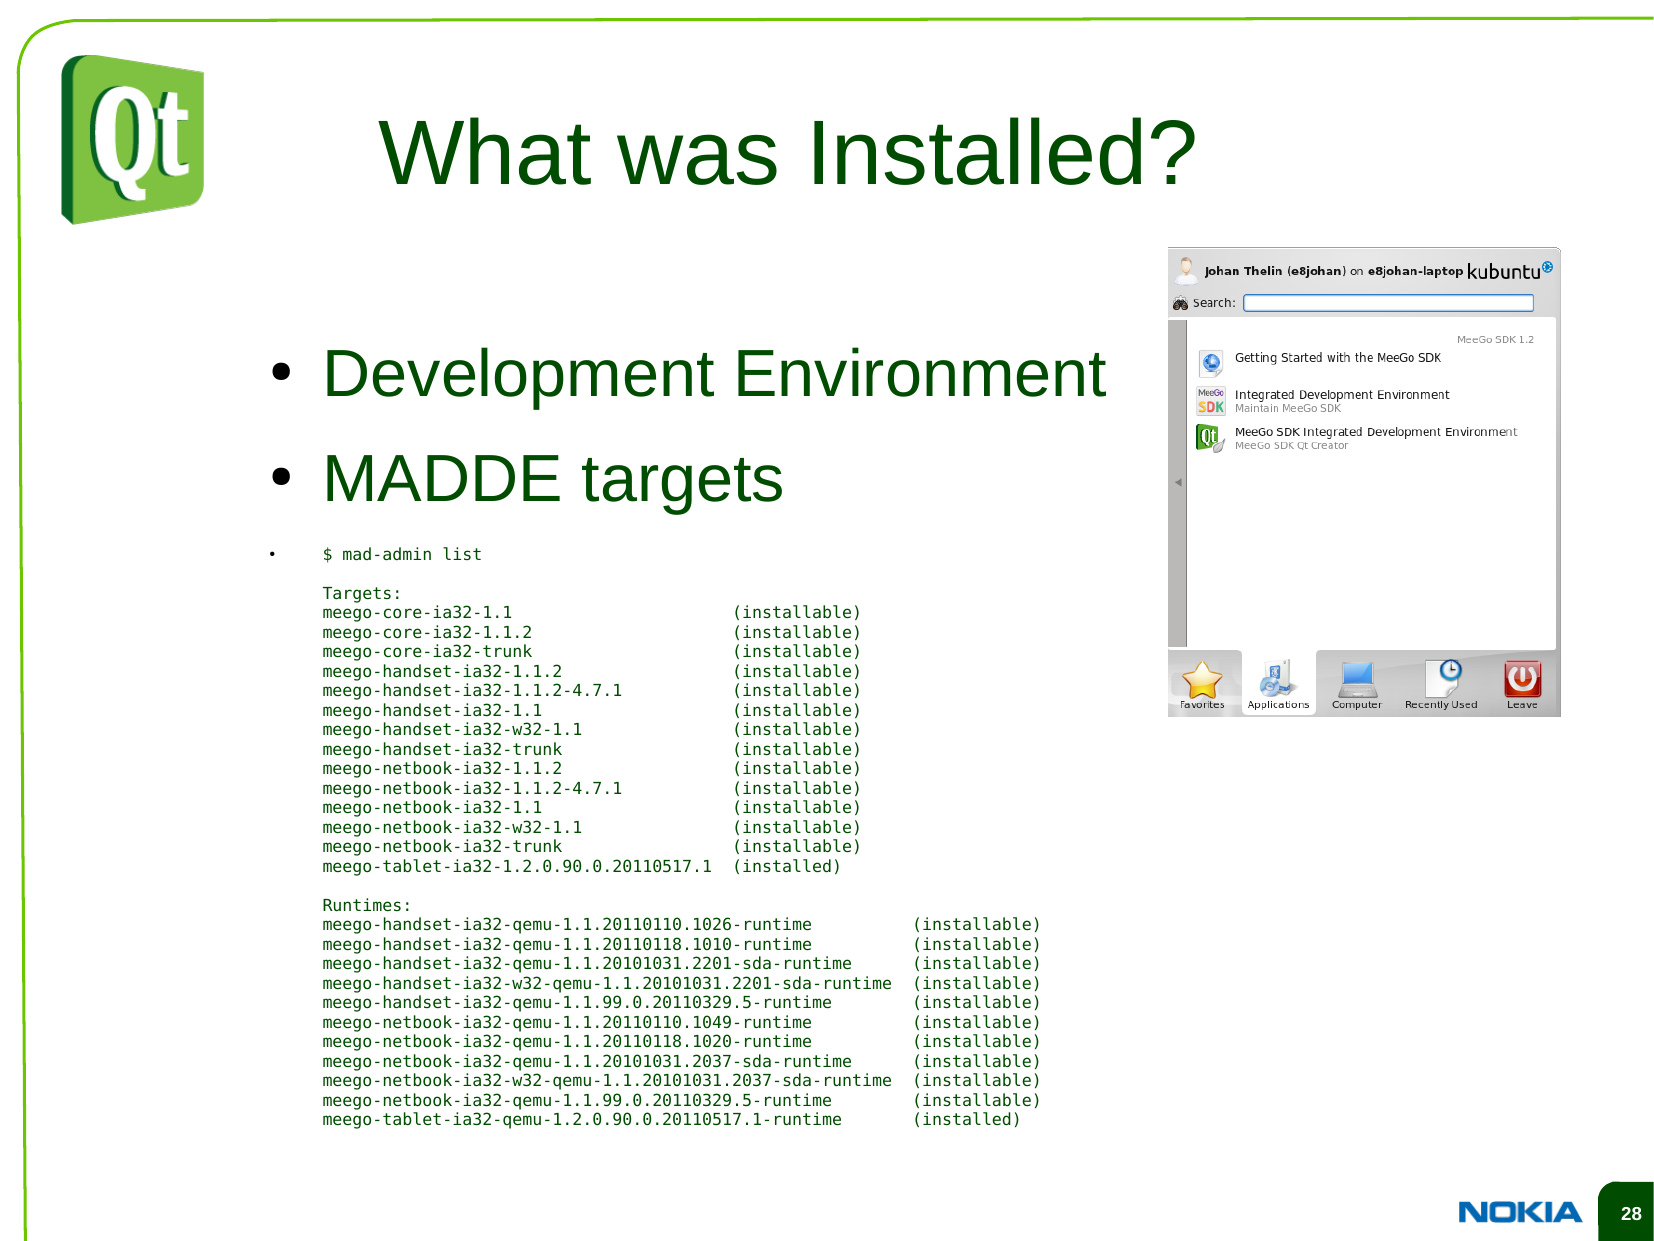

# What was Installed?
Development Environment
MADDE targets
$ mad-admin list
Targets:
meego-core-ia32-1.1 (installable)
meego-core-ia32-1.1.2 (installable)
meego-core-ia32-trunk (installable)
meego-handset-ia32-1.1.2 (installable)
meego-handset-ia32-1.1.2-4.7.1 (installable)
meego-handset-ia32-1.1 (installable)
meego-handset-ia32-w32-1.1 (installable)
meego-handset-ia32-trunk (installable)
meego-netbook-ia32-1.1.2 (installable)
meego-netbook-ia32-1.1.2-4.7.1 (installable)
meego-netbook-ia32-1.1 (installable)
meego-netbook-ia32-w32-1.1 (installable)
meego-netbook-ia32-trunk (installable)
meego-tablet-ia32-1.2.0.90.0.20110517.1 (installed)
Runtimes:
meego-handset-ia32-qemu-1.1.20110110.1026-runtime (installable)
meego-handset-ia32-qemu-1.1.20110118.1010-runtime (installable)
meego-handset-ia32-qemu-1.1.20101031.2201-sda-runtime (installable)
meego-handset-ia32-w32-qemu-1.1.20101031.2201-sda-runtime (installable)
meego-handset-ia32-qemu-1.1.99.0.20110329.5-runtime (installable)
meego-netbook-ia32-qemu-1.1.20110110.1049-runtime (installable)
meego-netbook-ia32-qemu-1.1.20110118.1020-runtime (installable)
meego-netbook-ia32-qemu-1.1.20101031.2037-sda-runtime (installable)
meego-netbook-ia32-w32-qemu-1.1.20101031.2037-sda-runtime (installable)
meego-netbook-ia32-qemu-1.1.99.0.20110329.5-runtime (installable)
meego-tablet-ia32-qemu-1.2.0.90.0.20110517.1-runtime (installed)